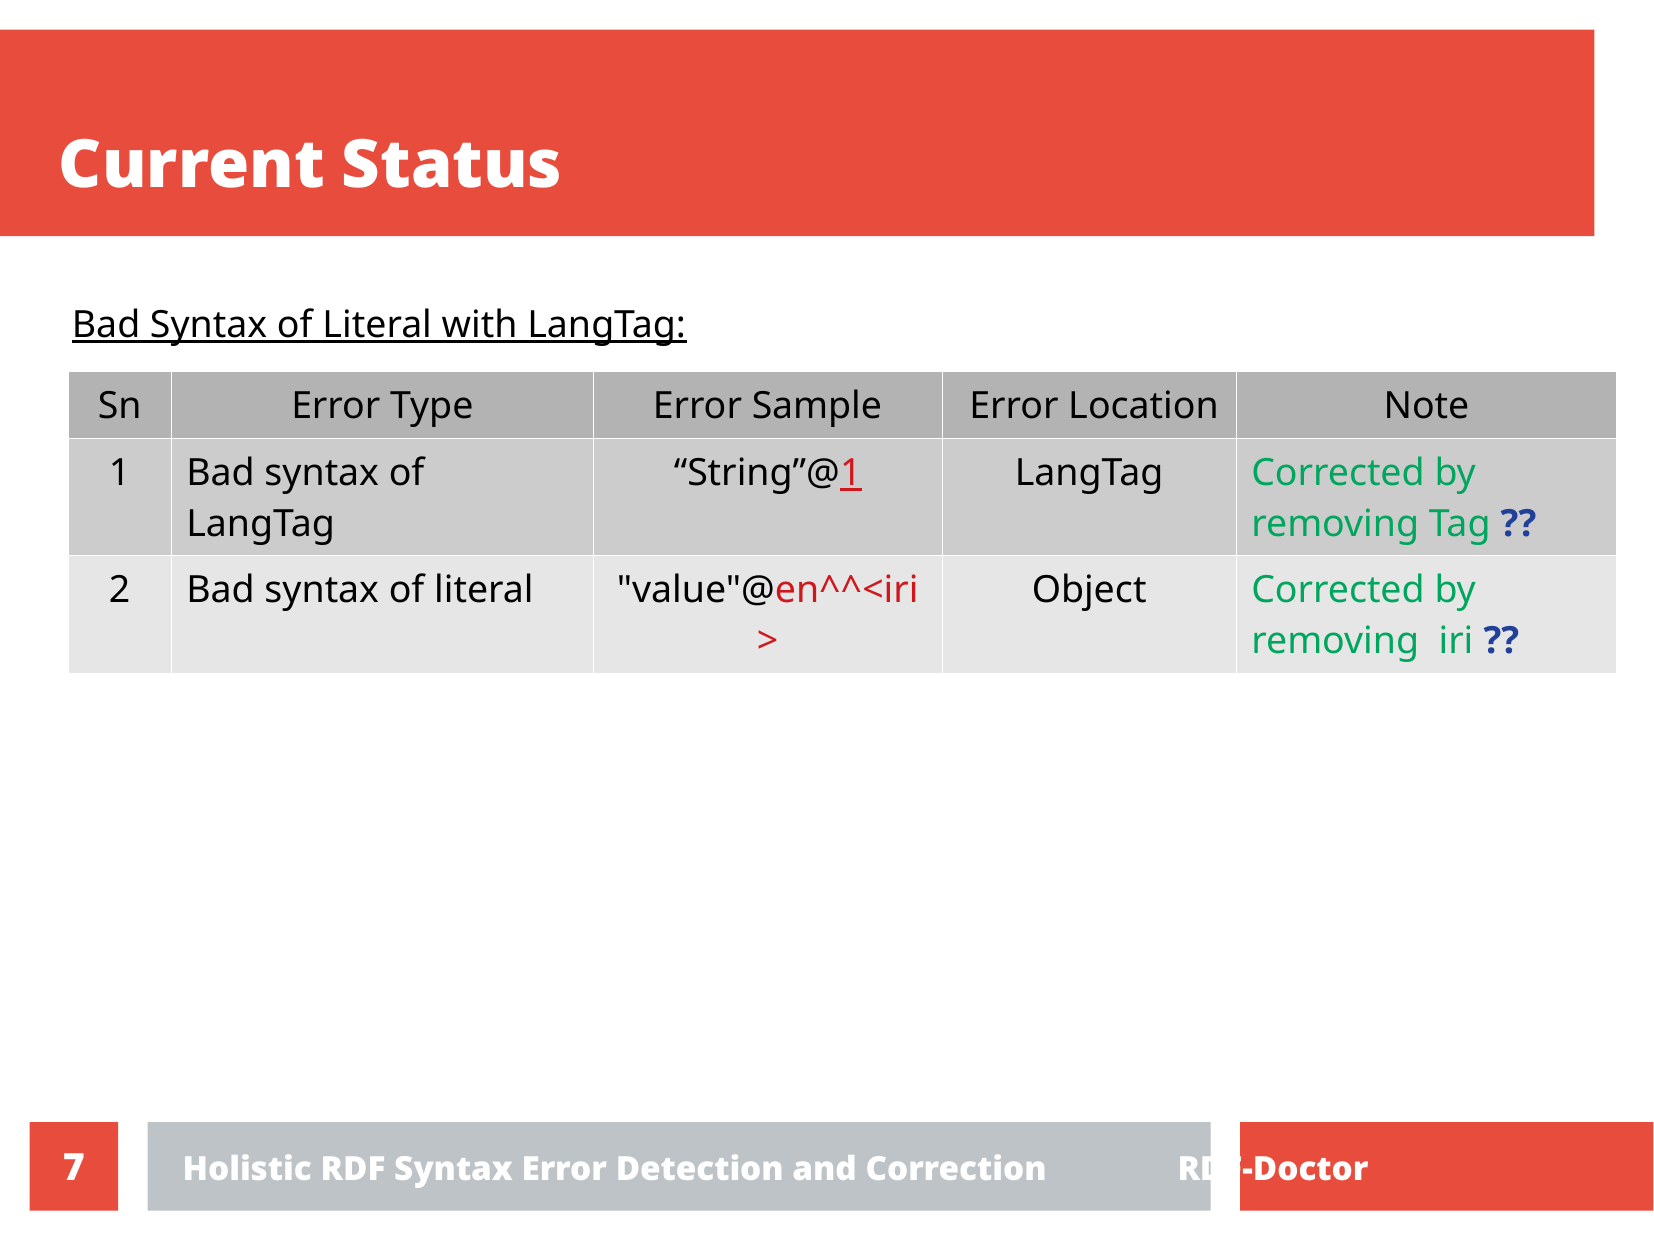

# Current Status
Bad Syntax of Literal with LangTag:
| Sn | Error Type | Error Sample | Error Location | Note |
| --- | --- | --- | --- | --- |
| 1 | Bad syntax of LangTag | “String”@1 | LangTag | Corrected by removing Tag ?? |
| 2 | Bad syntax of literal | "value"@en^^<iri> | Object | Corrected by removing iri ?? |
7
Holistic RDF Syntax Error Detection and Correction RDF-Doctor